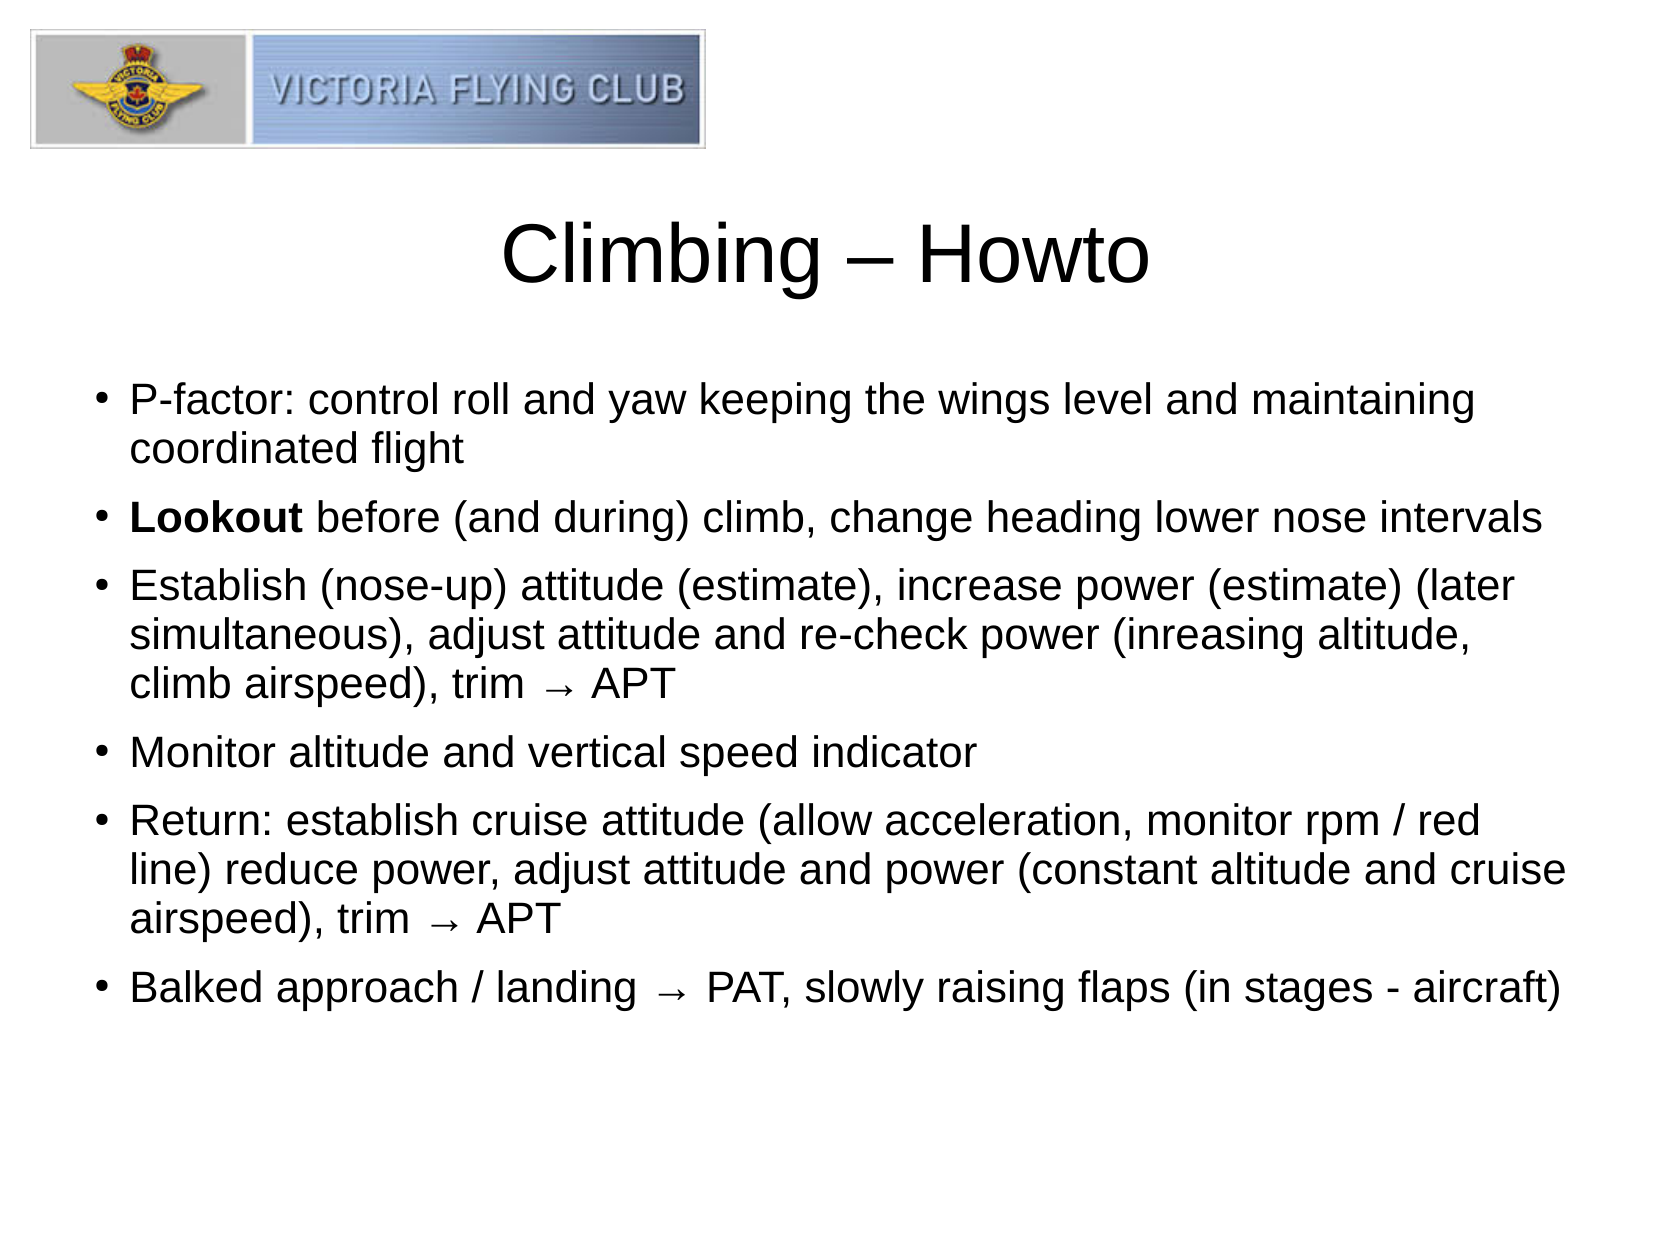

# Climbing – Howto
P-factor: control roll and yaw keeping the wings level and maintaining coordinated flight
Lookout before (and during) climb, change heading lower nose intervals
Establish (nose-up) attitude (estimate), increase power (estimate) (later simultaneous), adjust attitude and re-check power (inreasing altitude, climb airspeed), trim → APT
Monitor altitude and vertical speed indicator
Return: establish cruise attitude (allow acceleration, monitor rpm / red line) reduce power, adjust attitude and power (constant altitude and cruise airspeed), trim → APT
Balked approach / landing → PAT, slowly raising flaps (in stages - aircraft)